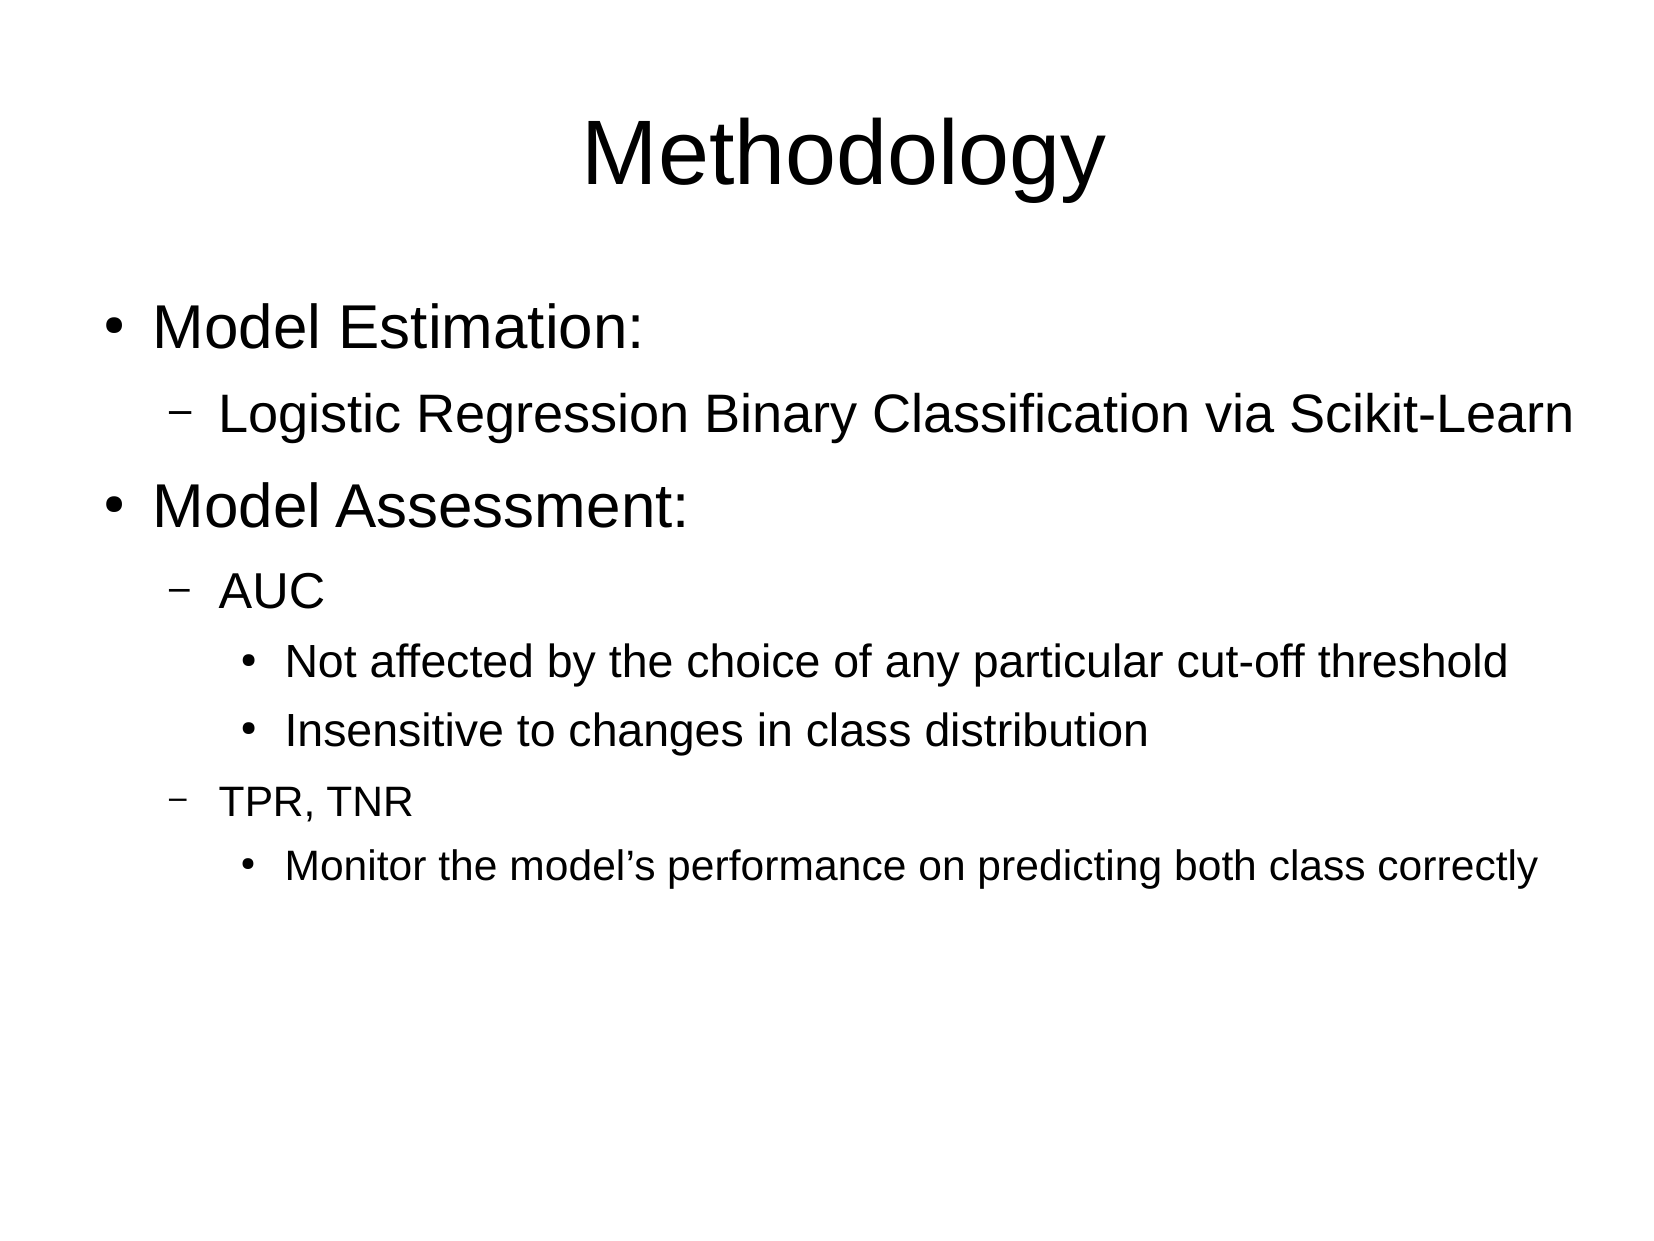

# Methodology
Model Estimation:
Logistic Regression Binary Classification via Scikit-Learn
Model Assessment:
AUC
Not affected by the choice of any particular cut-off threshold
Insensitive to changes in class distribution
TPR, TNR
Monitor the model’s performance on predicting both class correctly